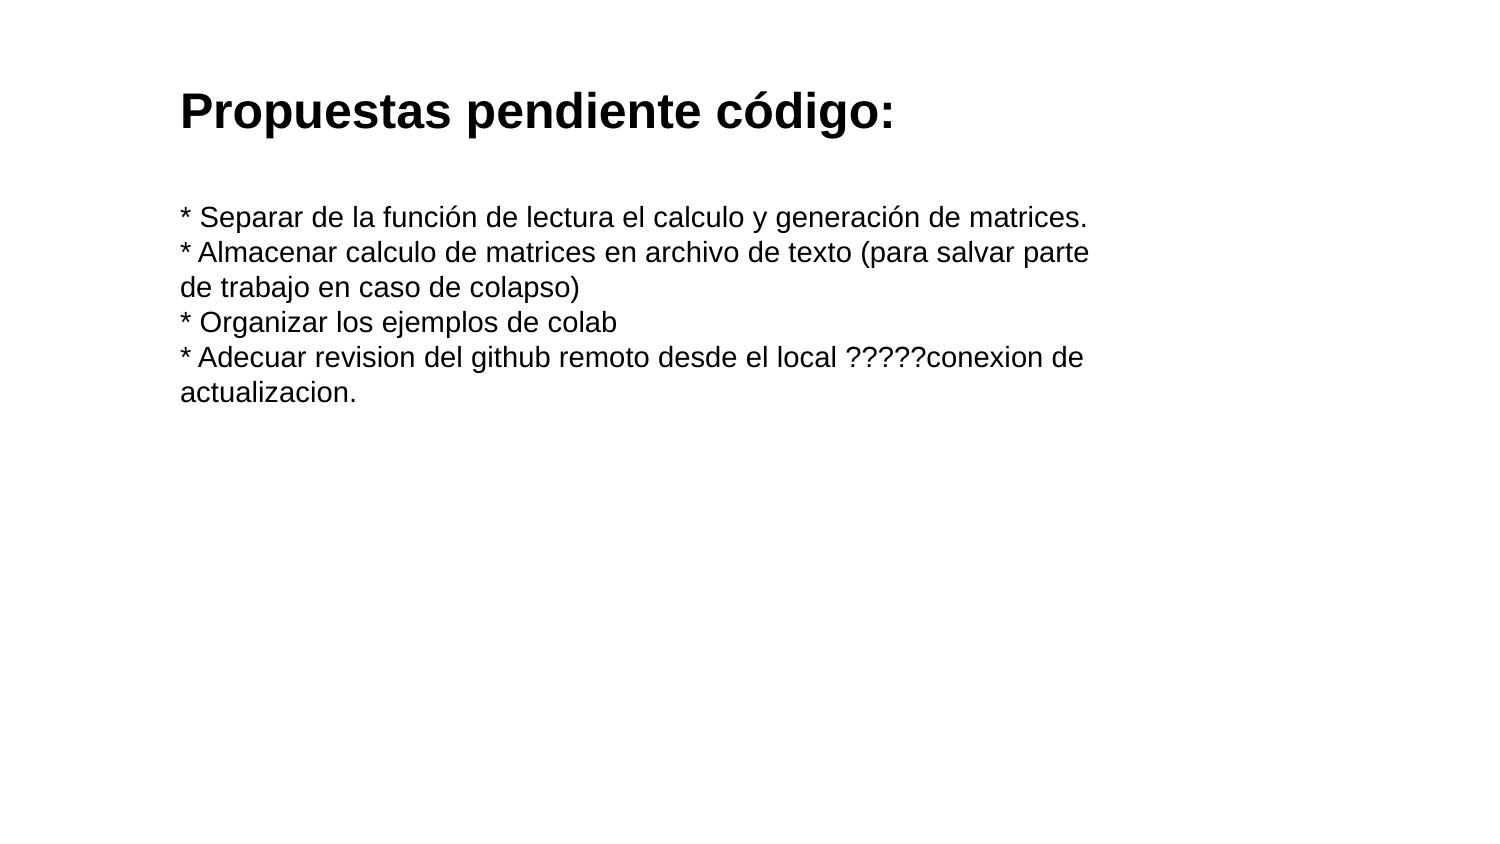

Propuestas pendiente código:
* Separar de la función de lectura el calculo y generación de matrices.
* Almacenar calculo de matrices en archivo de texto (para salvar parte de trabajo en caso de colapso)
* Organizar los ejemplos de colab
* Adecuar revision del github remoto desde el local ?????conexion de actualizacion.